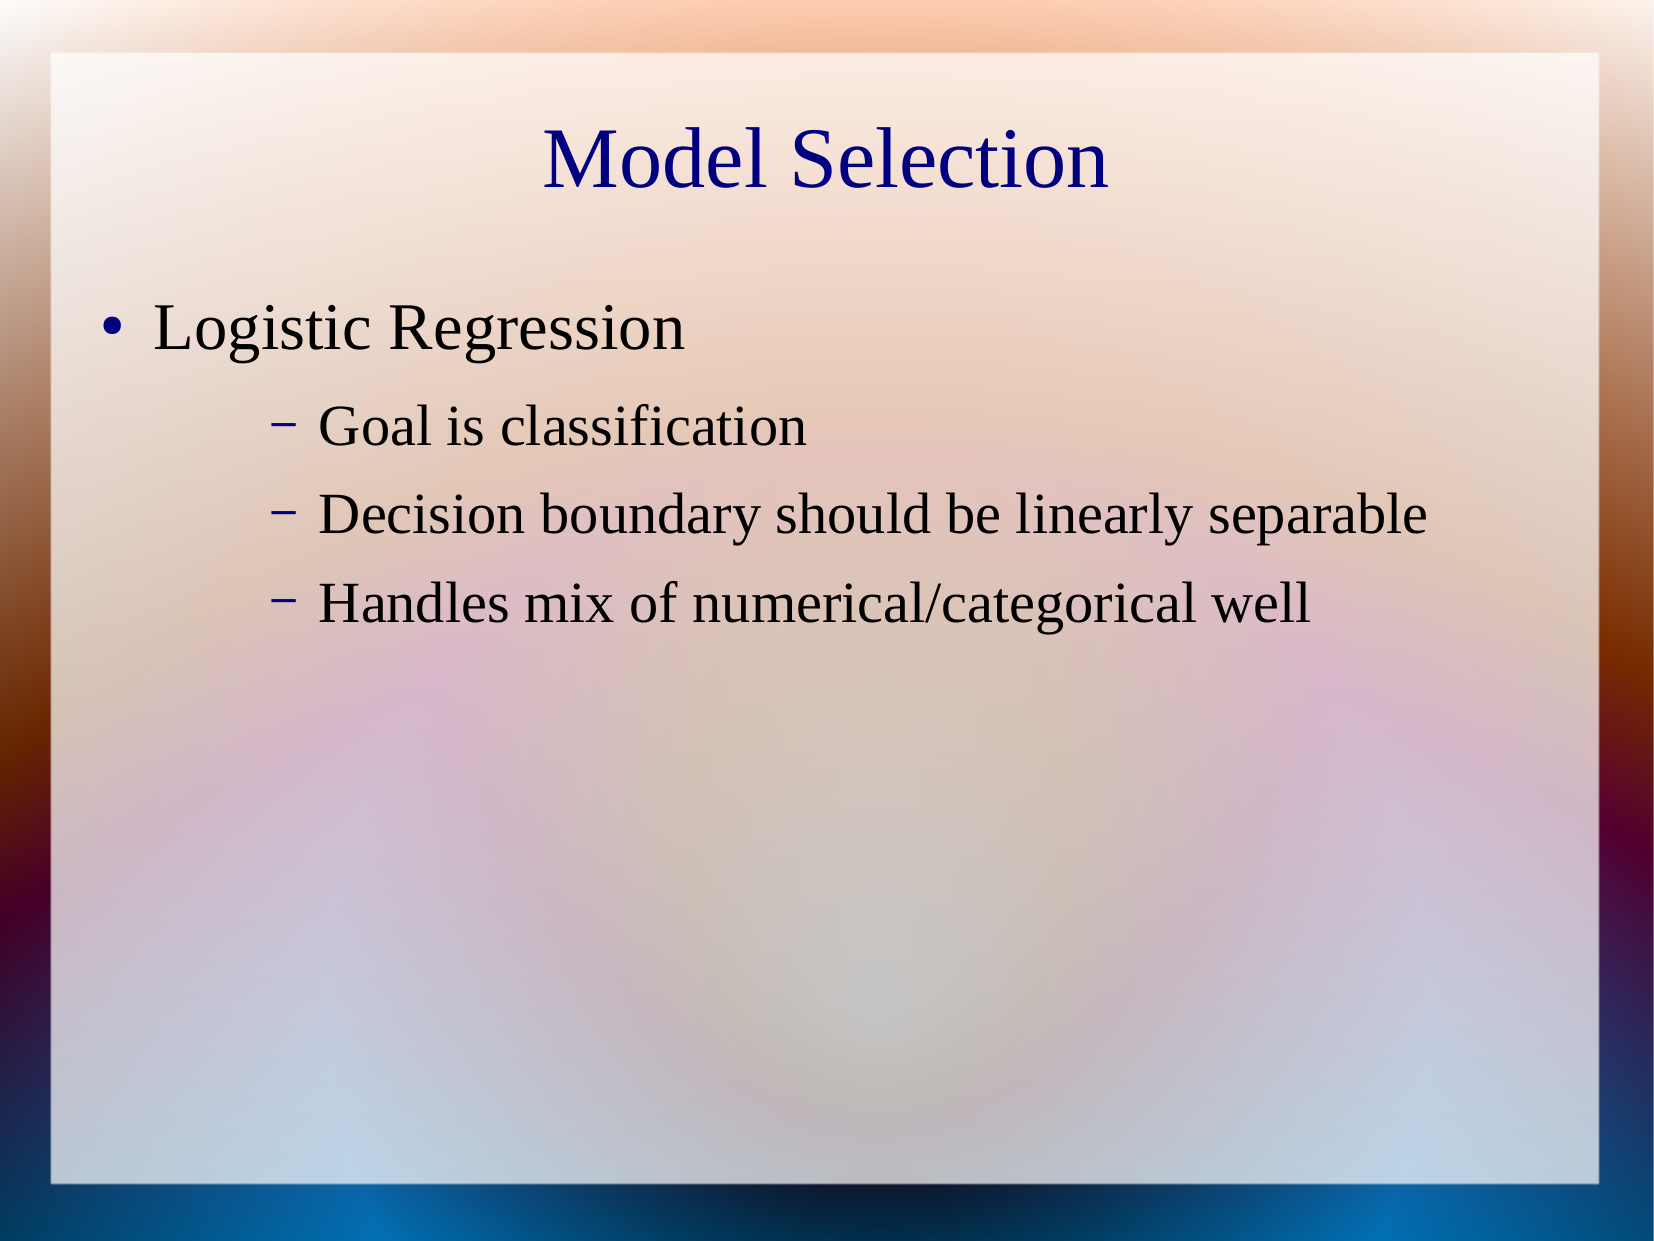

# Model Selection
Logistic Regression
Goal is classification
Decision boundary should be linearly separable
Handles mix of numerical/categorical well